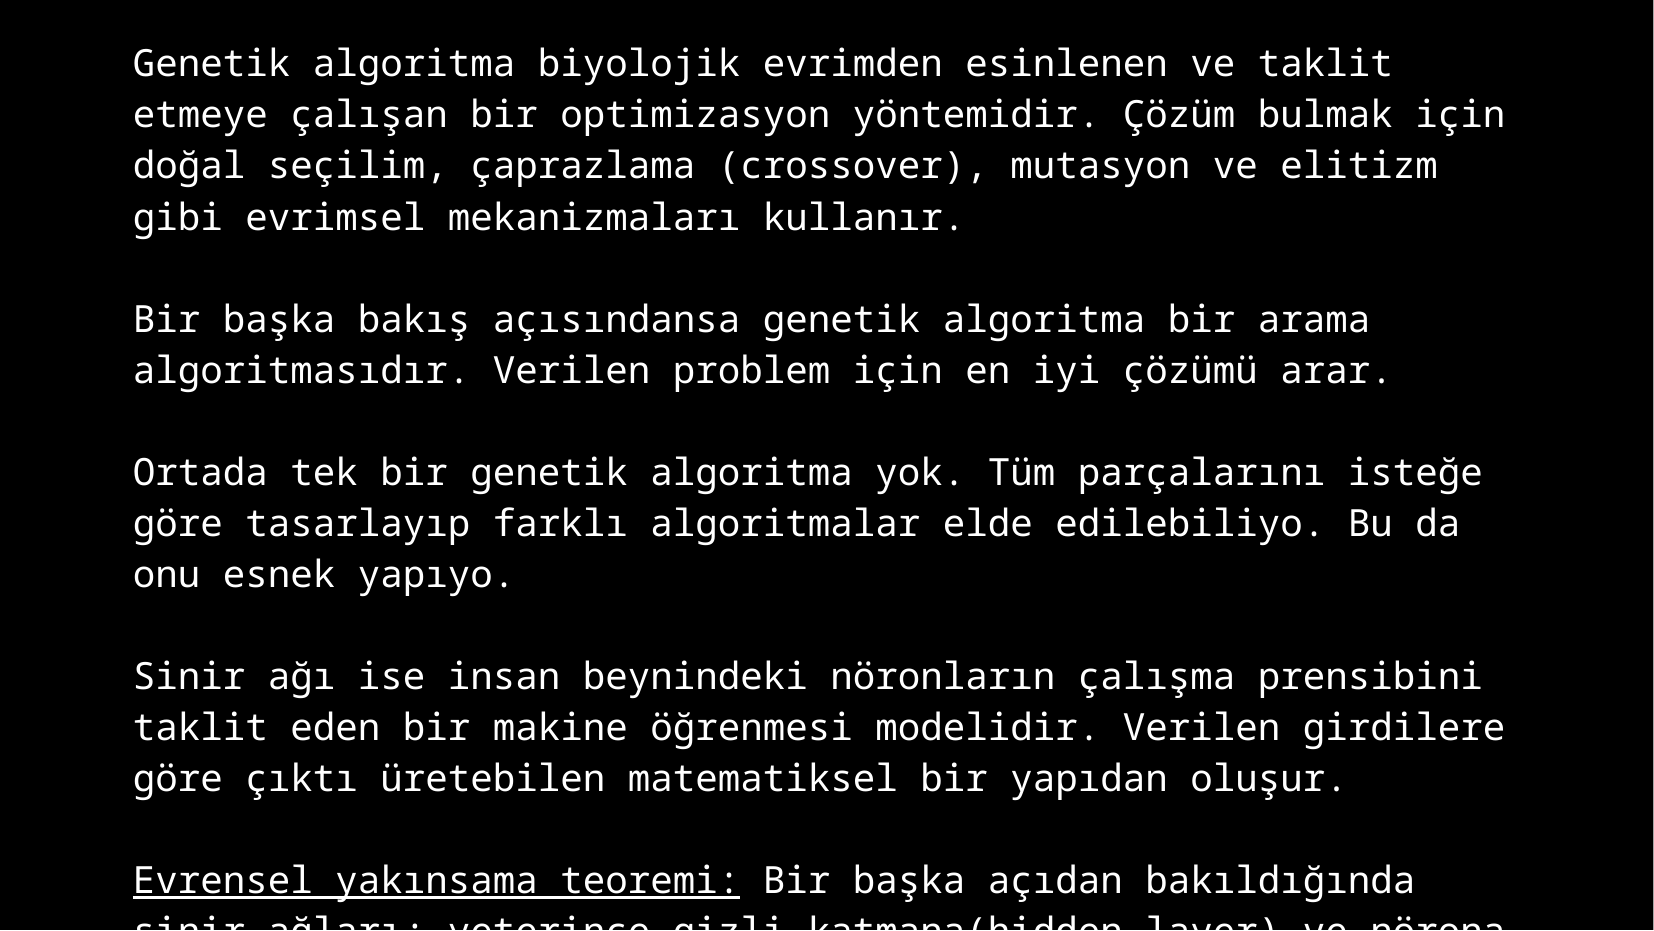

Genetik algoritma biyolojik evrimden esinlenen ve taklit etmeye çalışan bir optimizasyon yöntemidir. Çözüm bulmak için doğal seçilim, çaprazlama (crossover), mutasyon ve elitizm gibi evrimsel mekanizmaları kullanır.
Bir başka bakış açısındansa genetik algoritma bir arama algoritmasıdır. Verilen problem için en iyi çözümü arar.
Ortada tek bir genetik algoritma yok. Tüm parçalarını isteğe göre tasarlayıp farklı algoritmalar elde edilebiliyo. Bu da onu esnek yapıyo.
Sinir ağı ise insan beynindeki nöronların çalışma prensibini taklit eden bir makine öğrenmesi modelidir. Verilen girdilere göre çıktı üretebilen matematiksel bir yapıdan oluşur.
Evrensel yakınsama teoremi: Bir başka açıdan bakıldığında sinir ağları; yeterince gizli katmana(hidden layer) ve nörona sahip olduğunda, sürekli bir fonksiyonu, verilen doğruluk seviyesinde yaklaşık olarak modelleyebilir. Bu, sinir ağlarının teorik olarak herhangi bir fonksiyonu öğrenebileceğini gösterir. Örneğin:
Lineer, lineer olmayan, trigonometrik, polinomiyel, logaritmik veya DAHA KARMAŞIK fonksiyonlar.